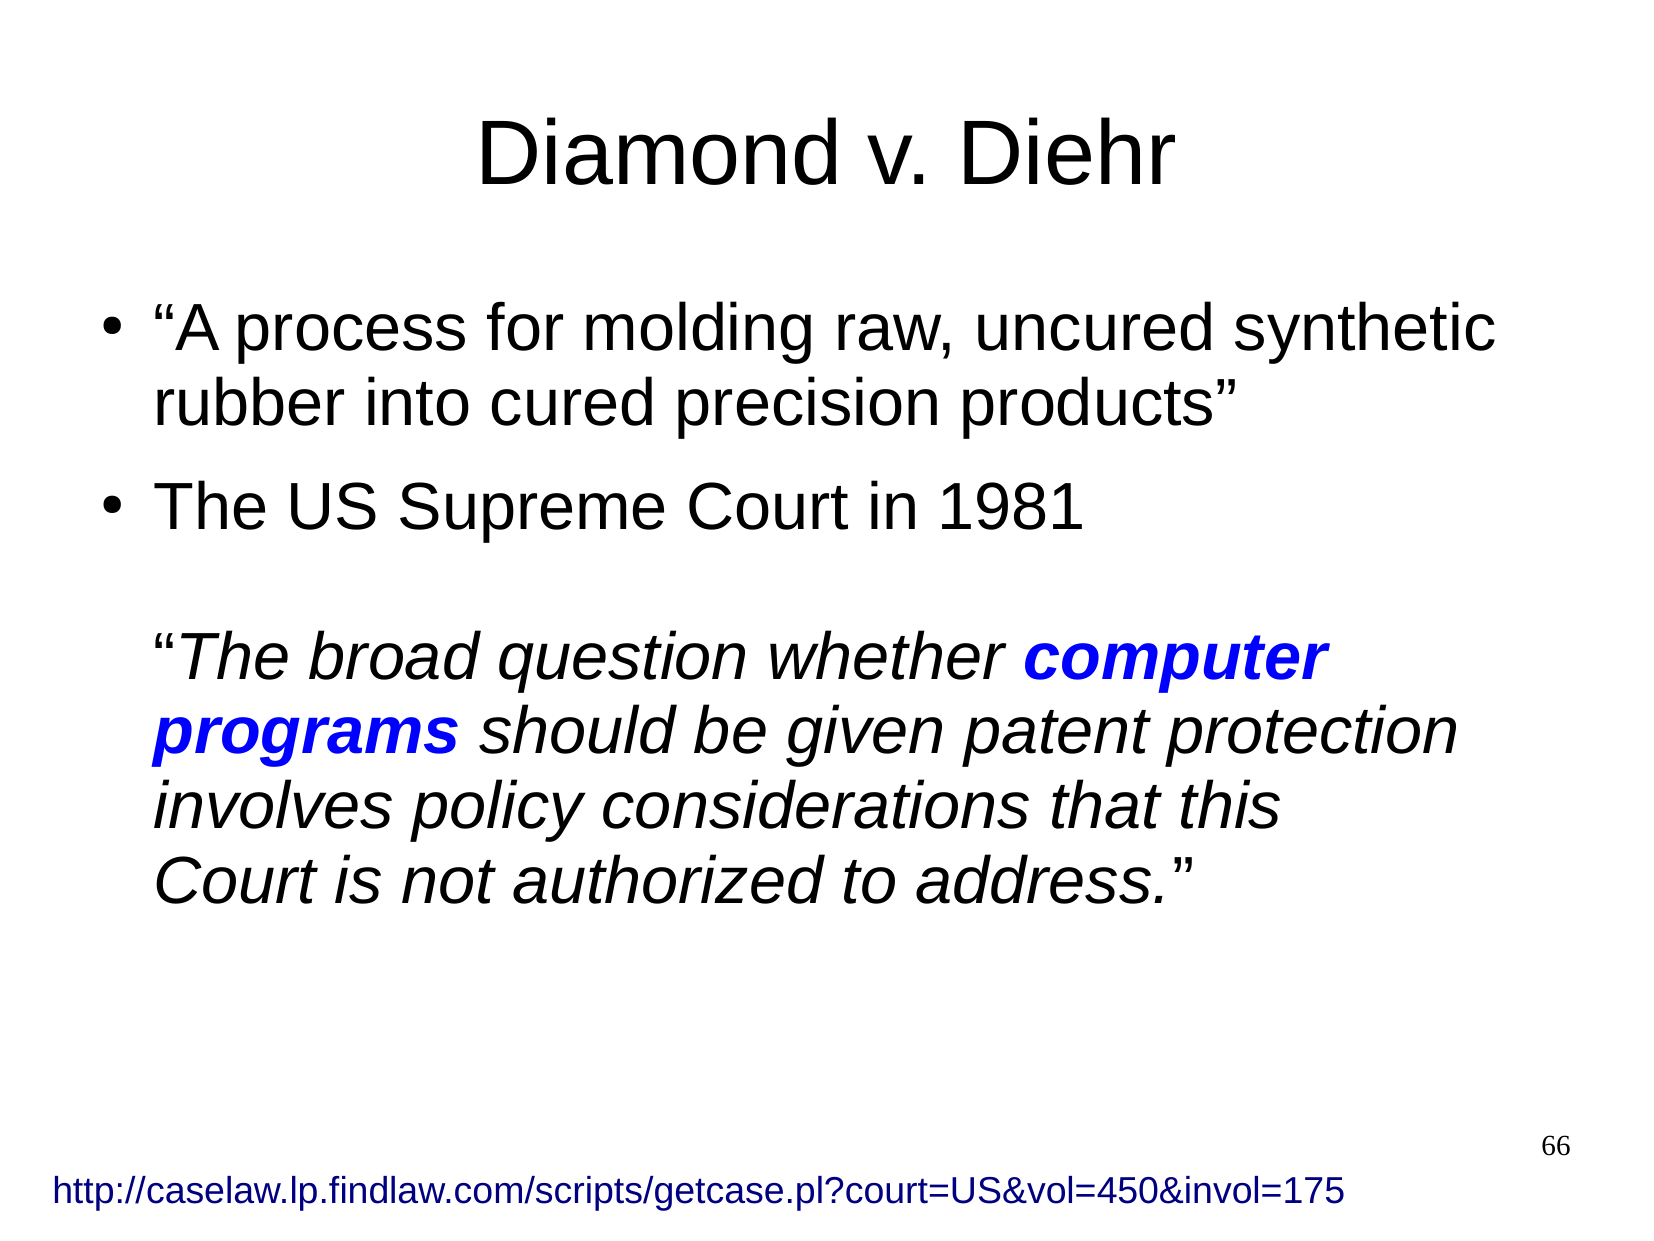

# Diamond v. Diehr
“A process for molding raw, uncured synthetic rubber into cured precision products”
The US Supreme Court in 1981
“The broad question whether computer programs should be given patent protection involves policy considerations that this
Court is not authorized to address.”
66
http://caselaw.lp.findlaw.com/scripts/getcase.pl?court=US&vol=450&invol=175